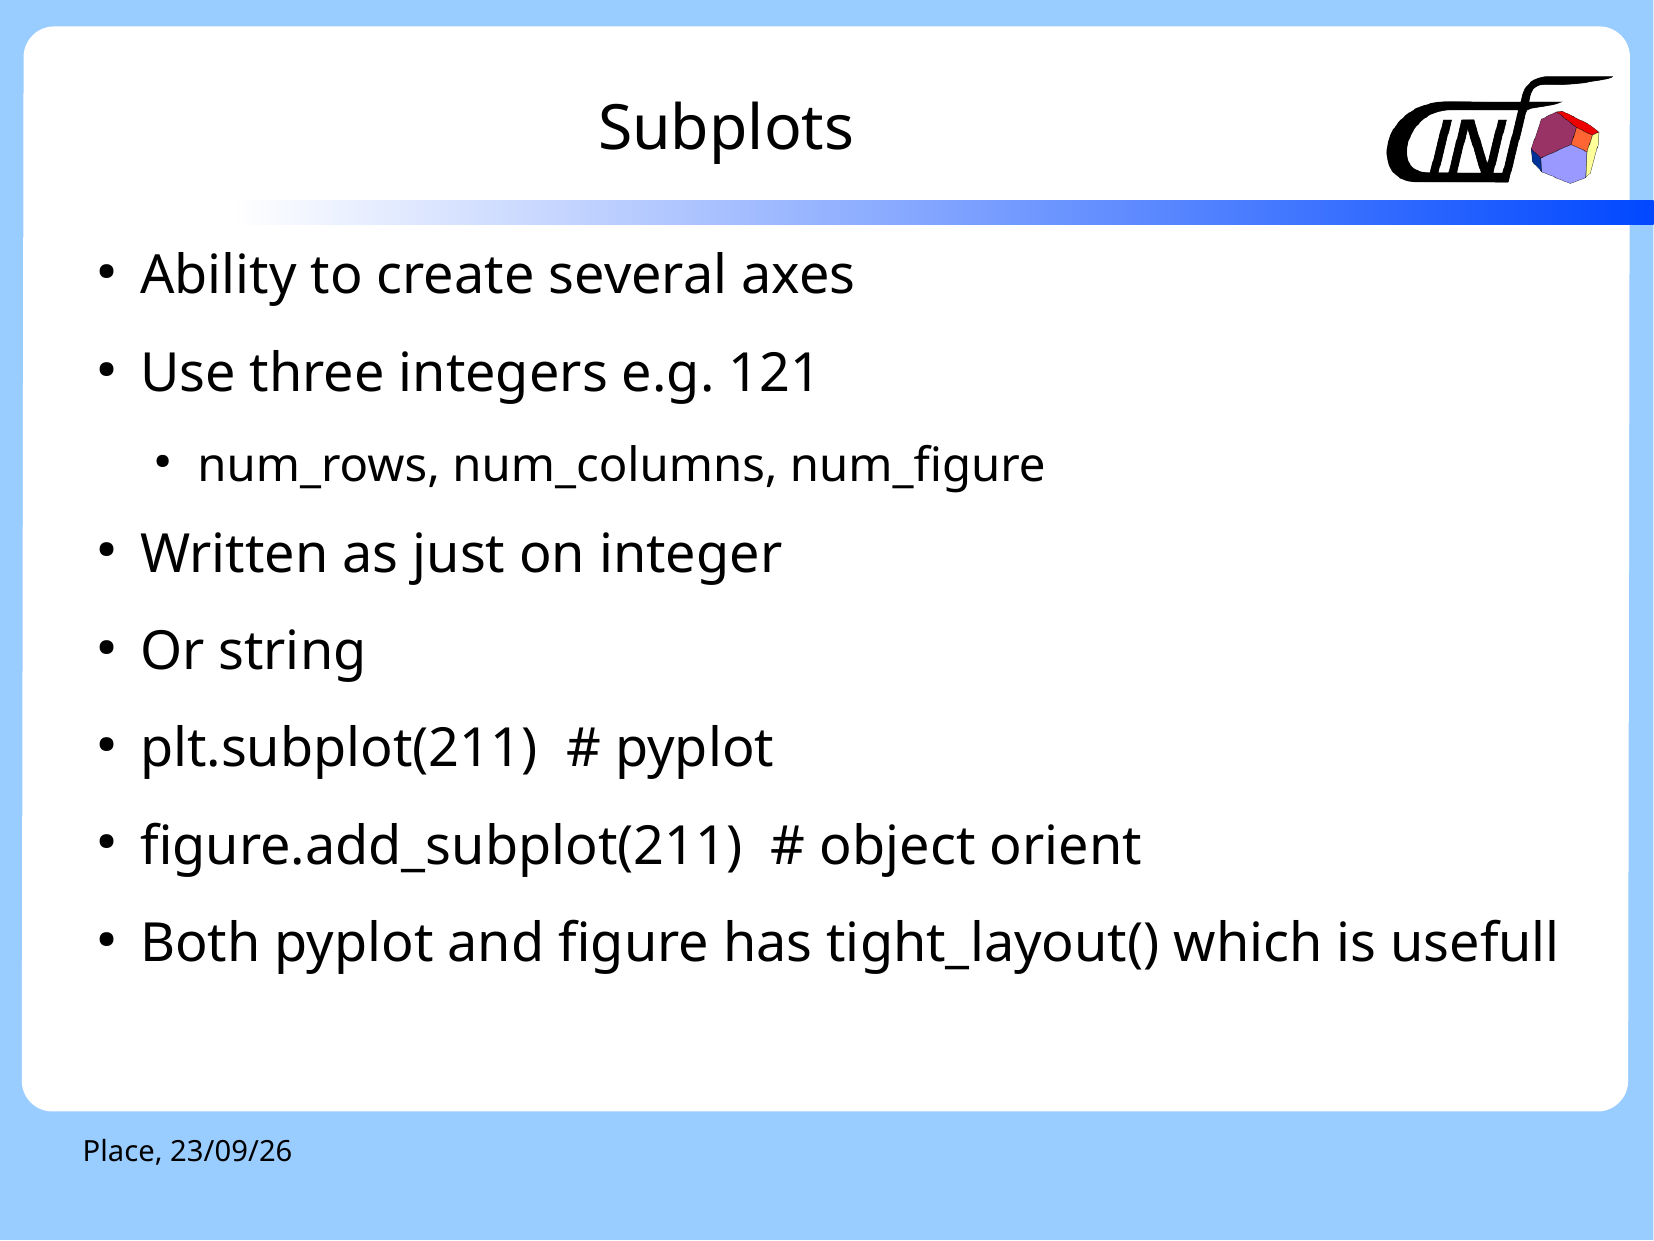

# Subplots
Ability to create several axes
Use three integers e.g. 121
num_rows, num_columns, num_figure
Written as just on integer
Or string
plt.subplot(211) # pyplot
figure.add_subplot(211) # object orient
Both pyplot and figure has tight_layout() which is usefull